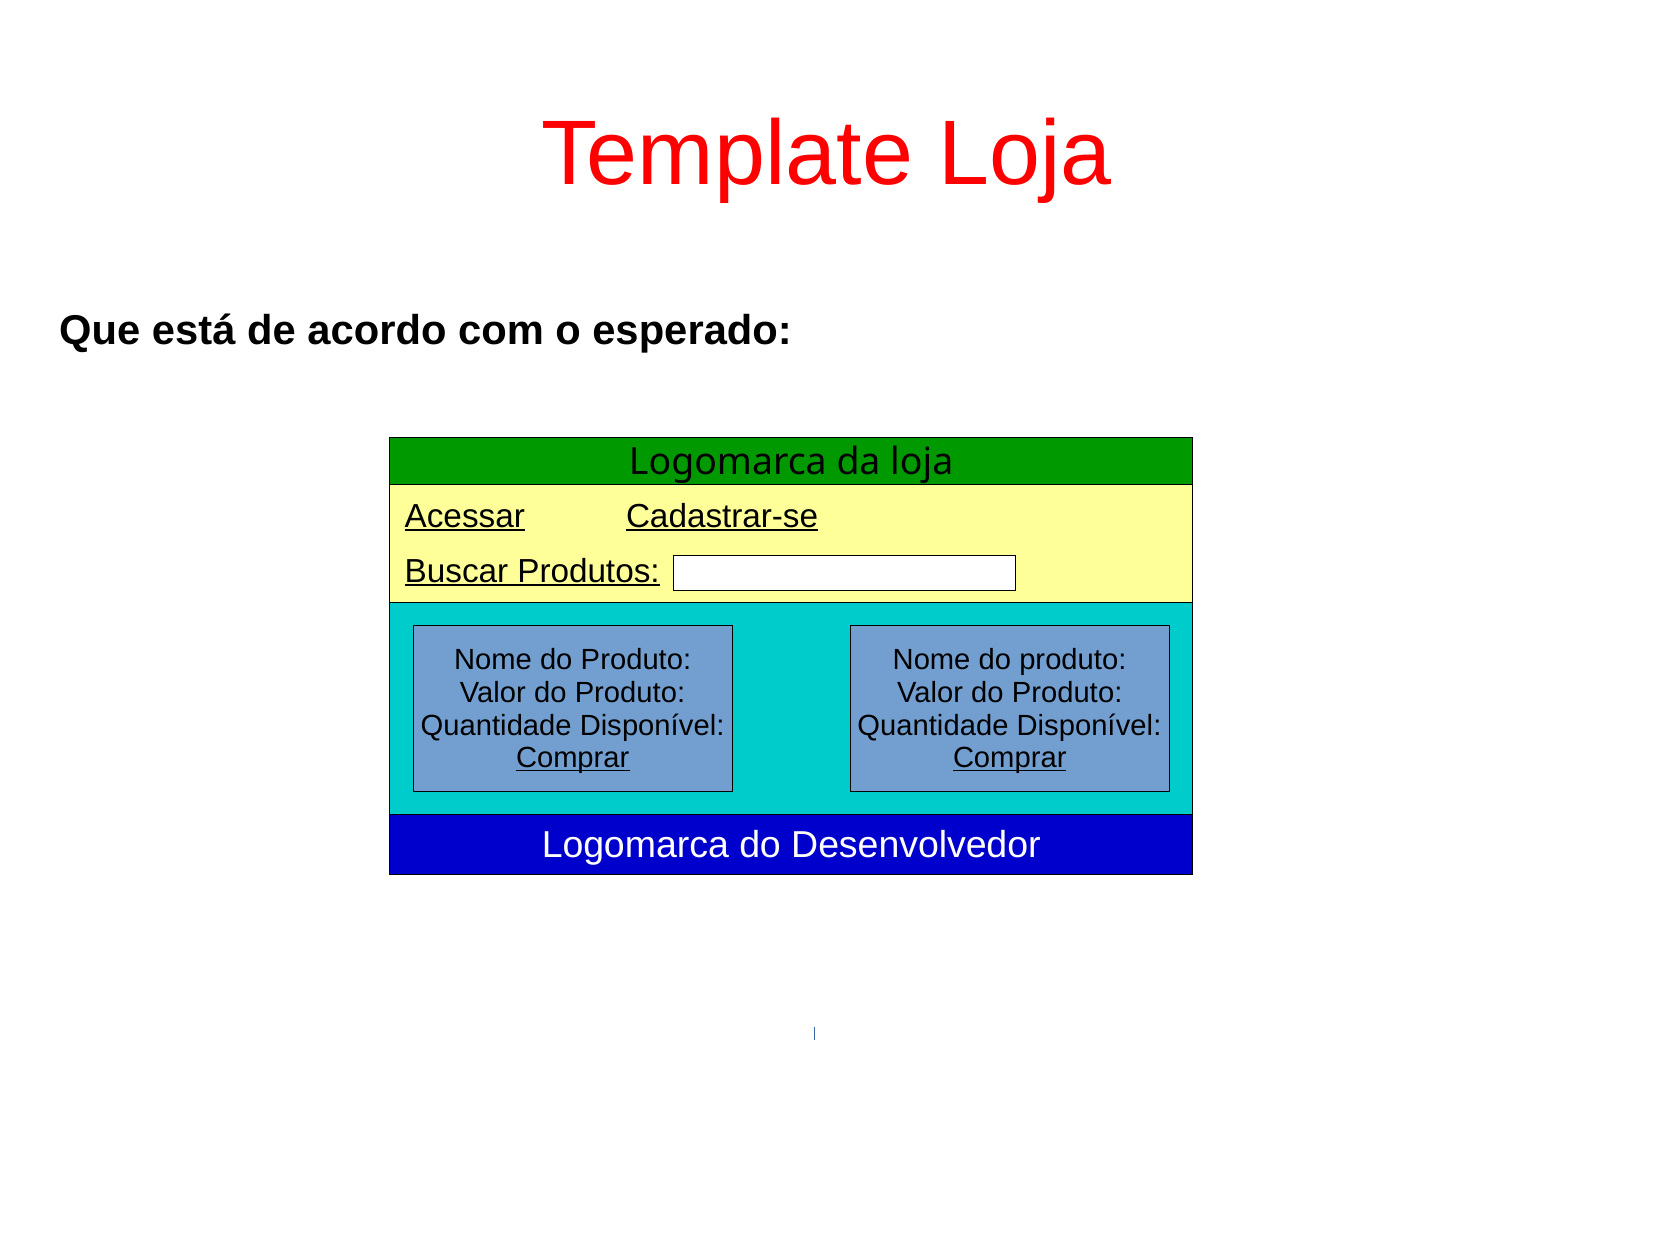

# Template Loja
Que está de acordo com o esperado:
Logomarca da loja
Acessar		Cadastrar-se
Buscar Produtos:
Nome do Produto:
Valor do Produto:
Quantidade Disponível:
Comprar
Nome do produto:
Valor do Produto:
Quantidade Disponível:
Comprar
Logomarca do Desenvolvedor